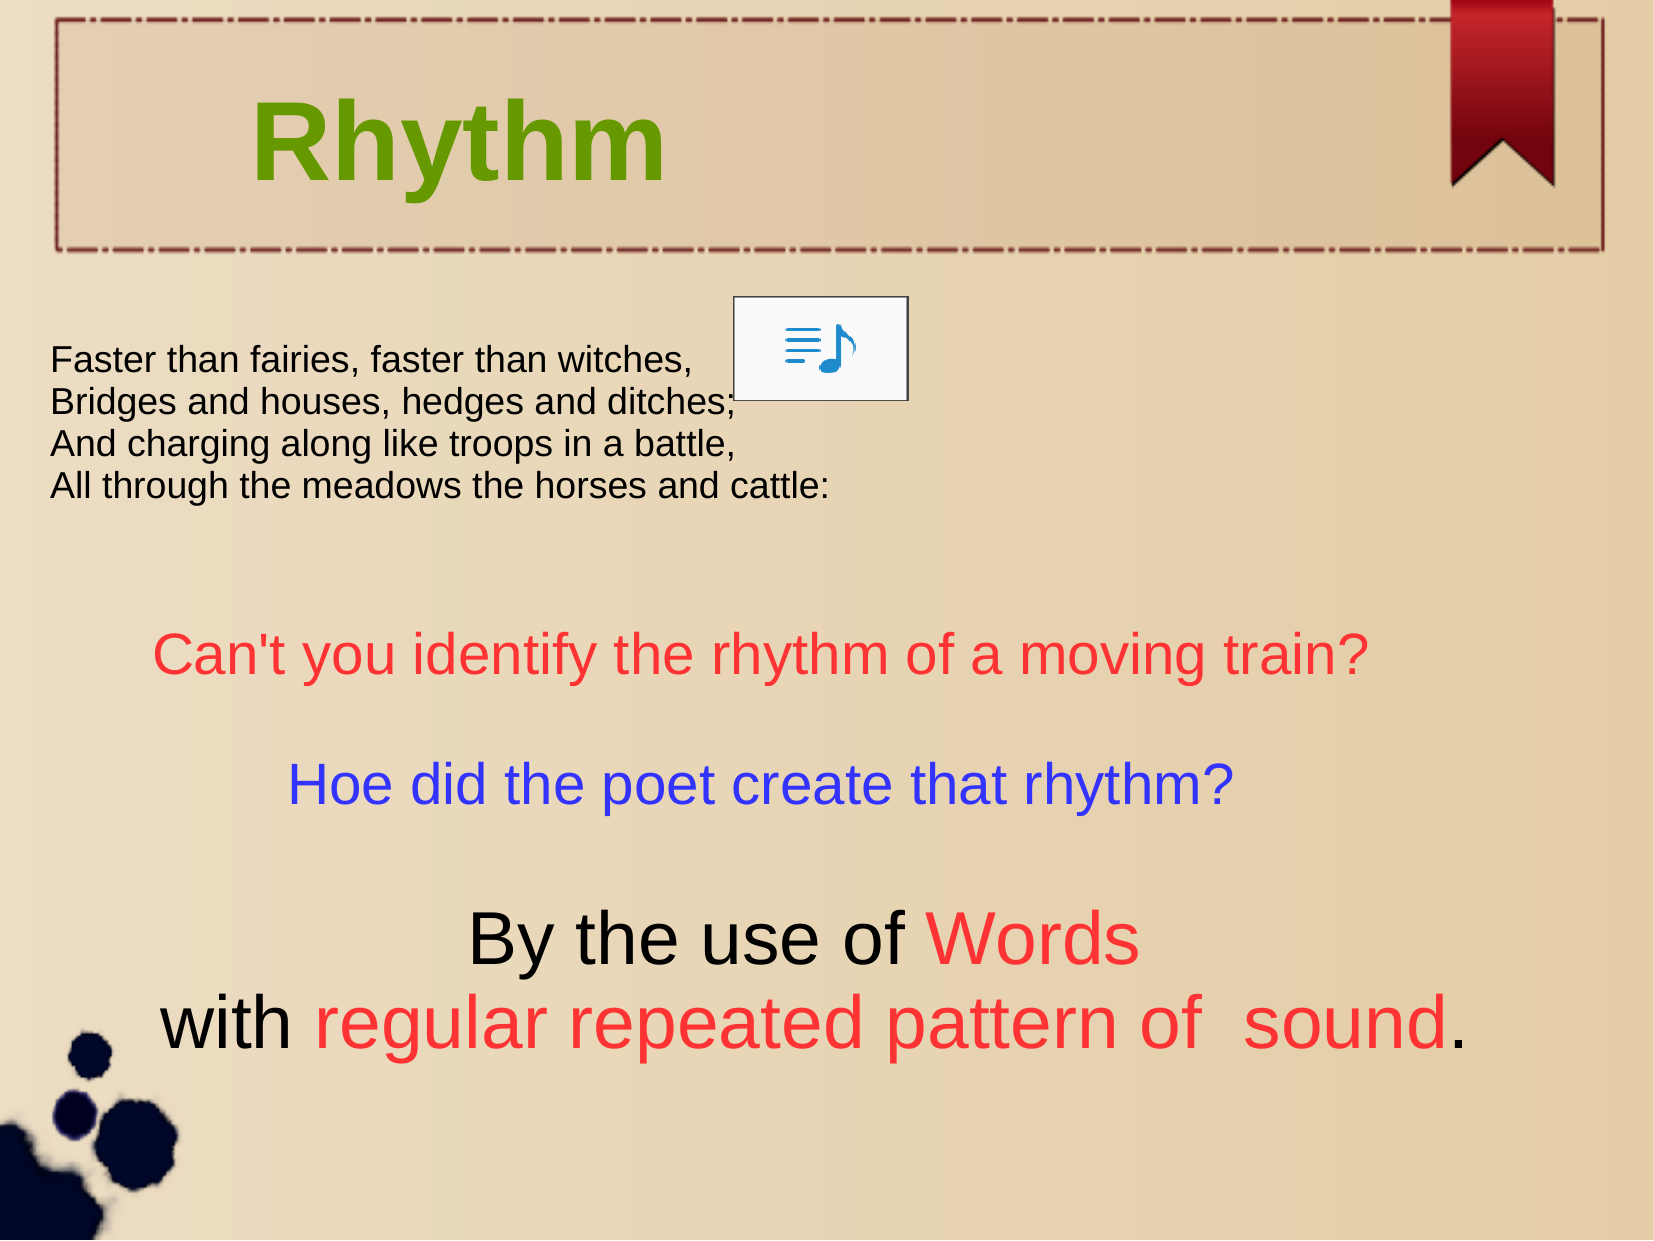

Rhythm
Faster than fairies, faster than witches,
Bridges and houses, hedges and ditches;
And charging along like troops in a battle,
All through the meadows the horses and cattle:
Can't you identify the rhythm of a moving train?
Hoe did the poet create that rhythm?
By the use of Words
with regular repeated pattern of sound.